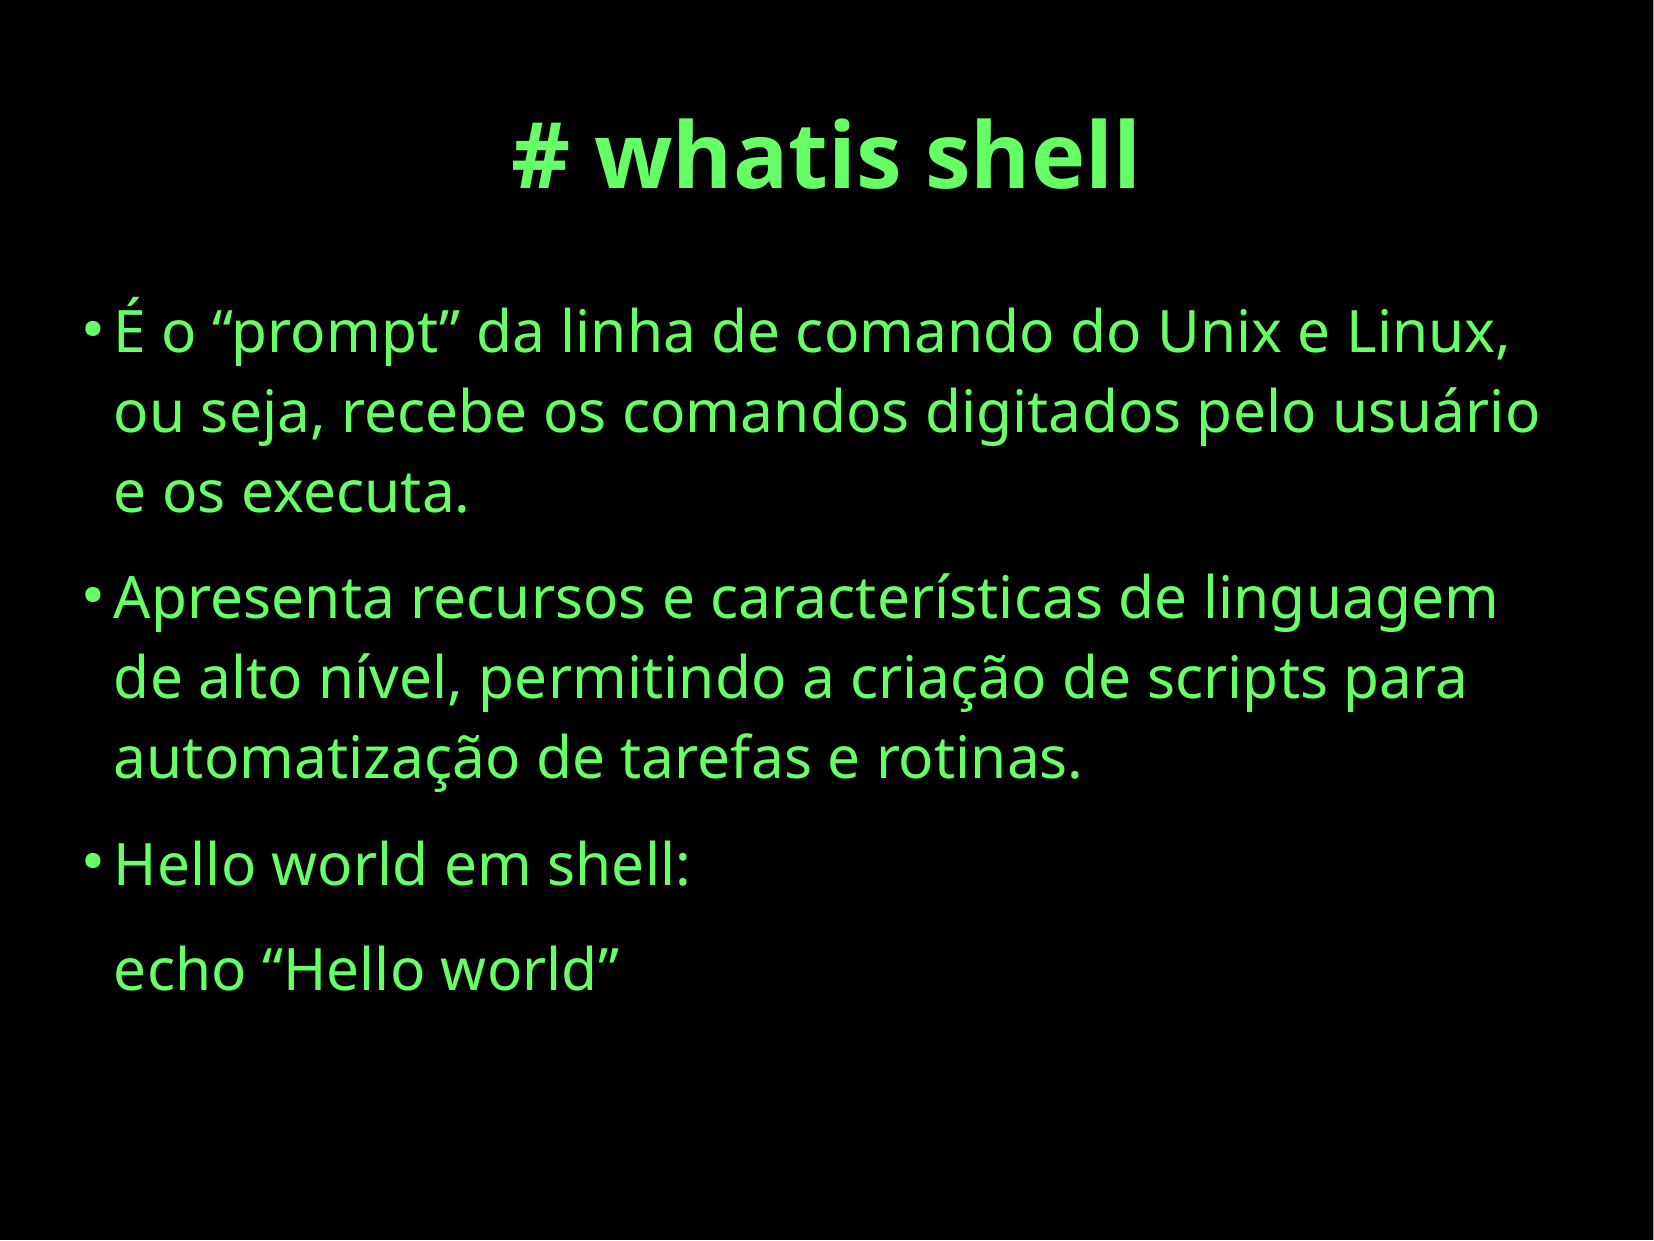

# # whatis shell
É o “prompt” da linha de comando do Unix e Linux, ou seja, recebe os comandos digitados pelo usuário e os executa.
Apresenta recursos e características de linguagem de alto nível, permitindo a criação de scripts para automatização de tarefas e rotinas.
Hello world em shell:
echo “Hello world”